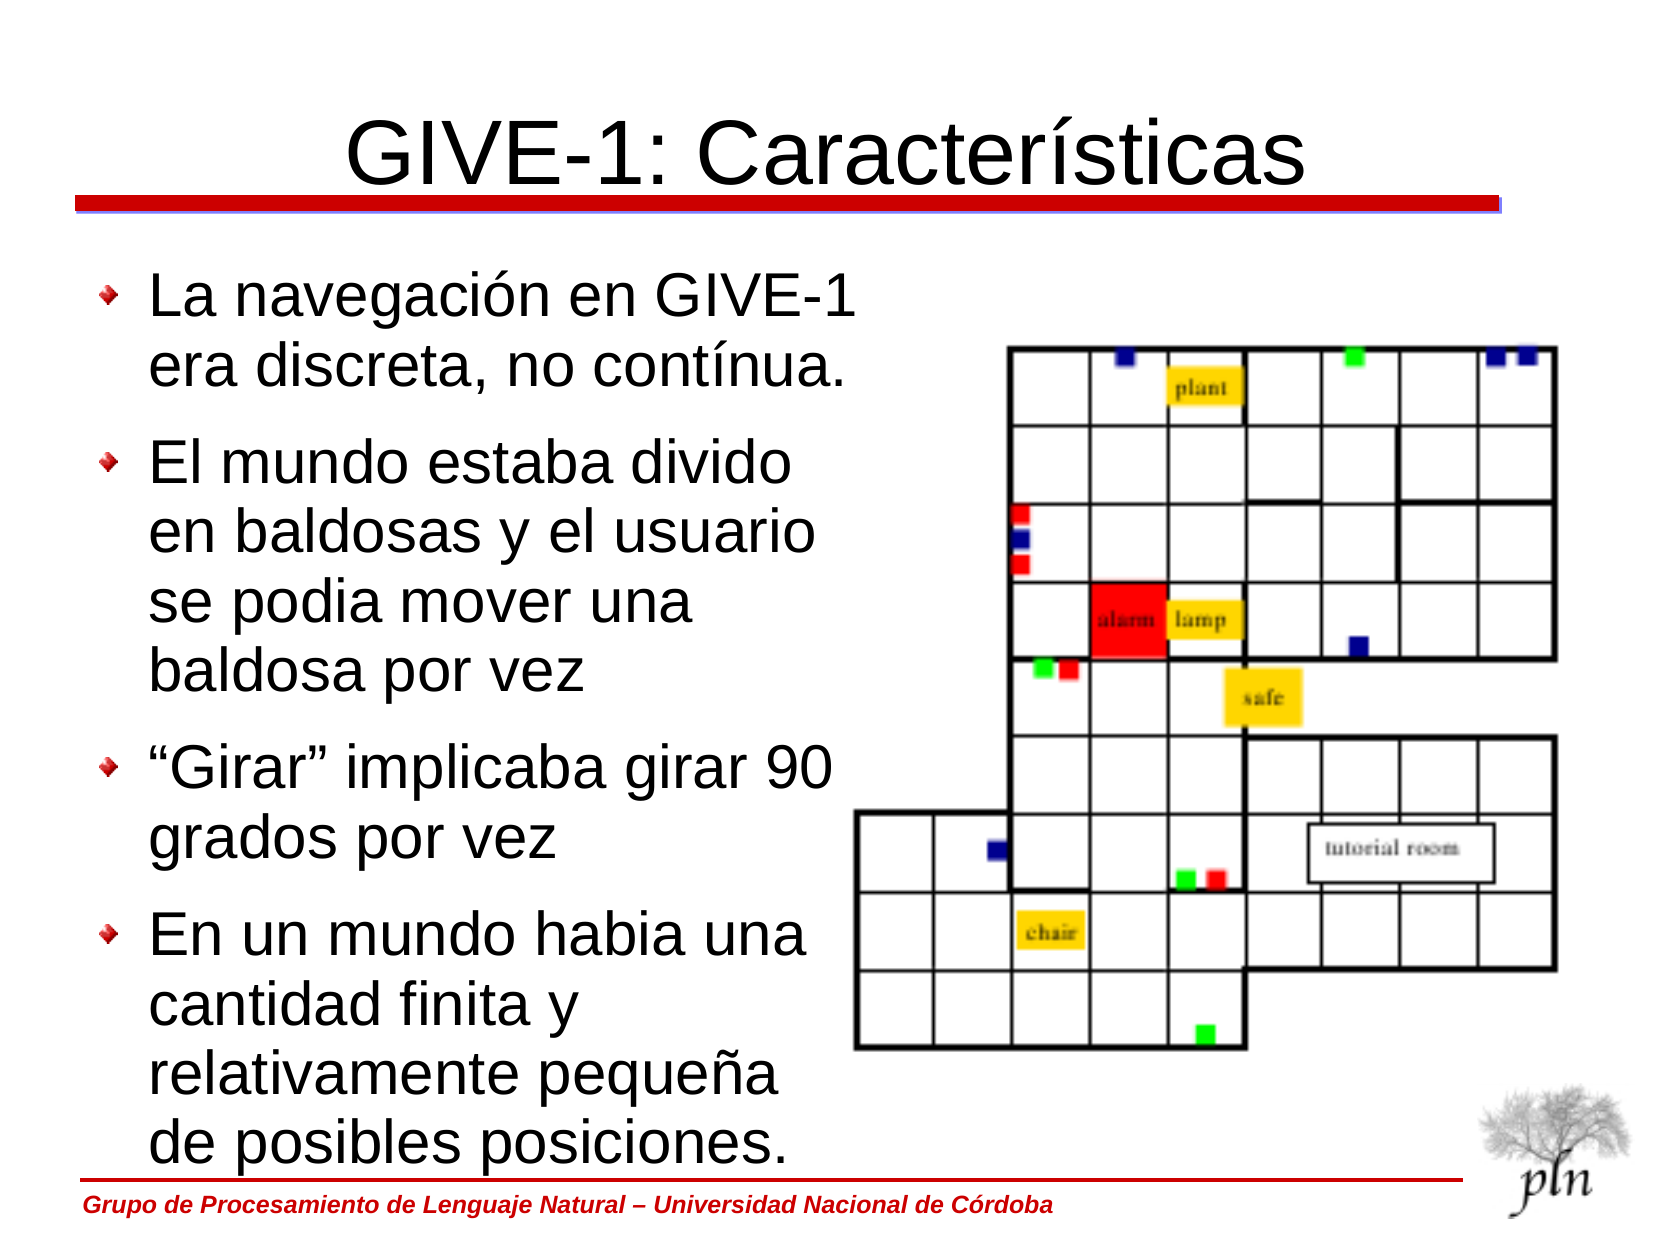

# GIVE-1: Características
La navegación en GIVE-1 era discreta, no contínua.
El mundo estaba divido en baldosas y el usuario se podia mover una baldosa por vez
“Girar” implicaba girar 90 grados por vez
En un mundo habia una cantidad finita y relativamente pequeña de posibles posiciones.